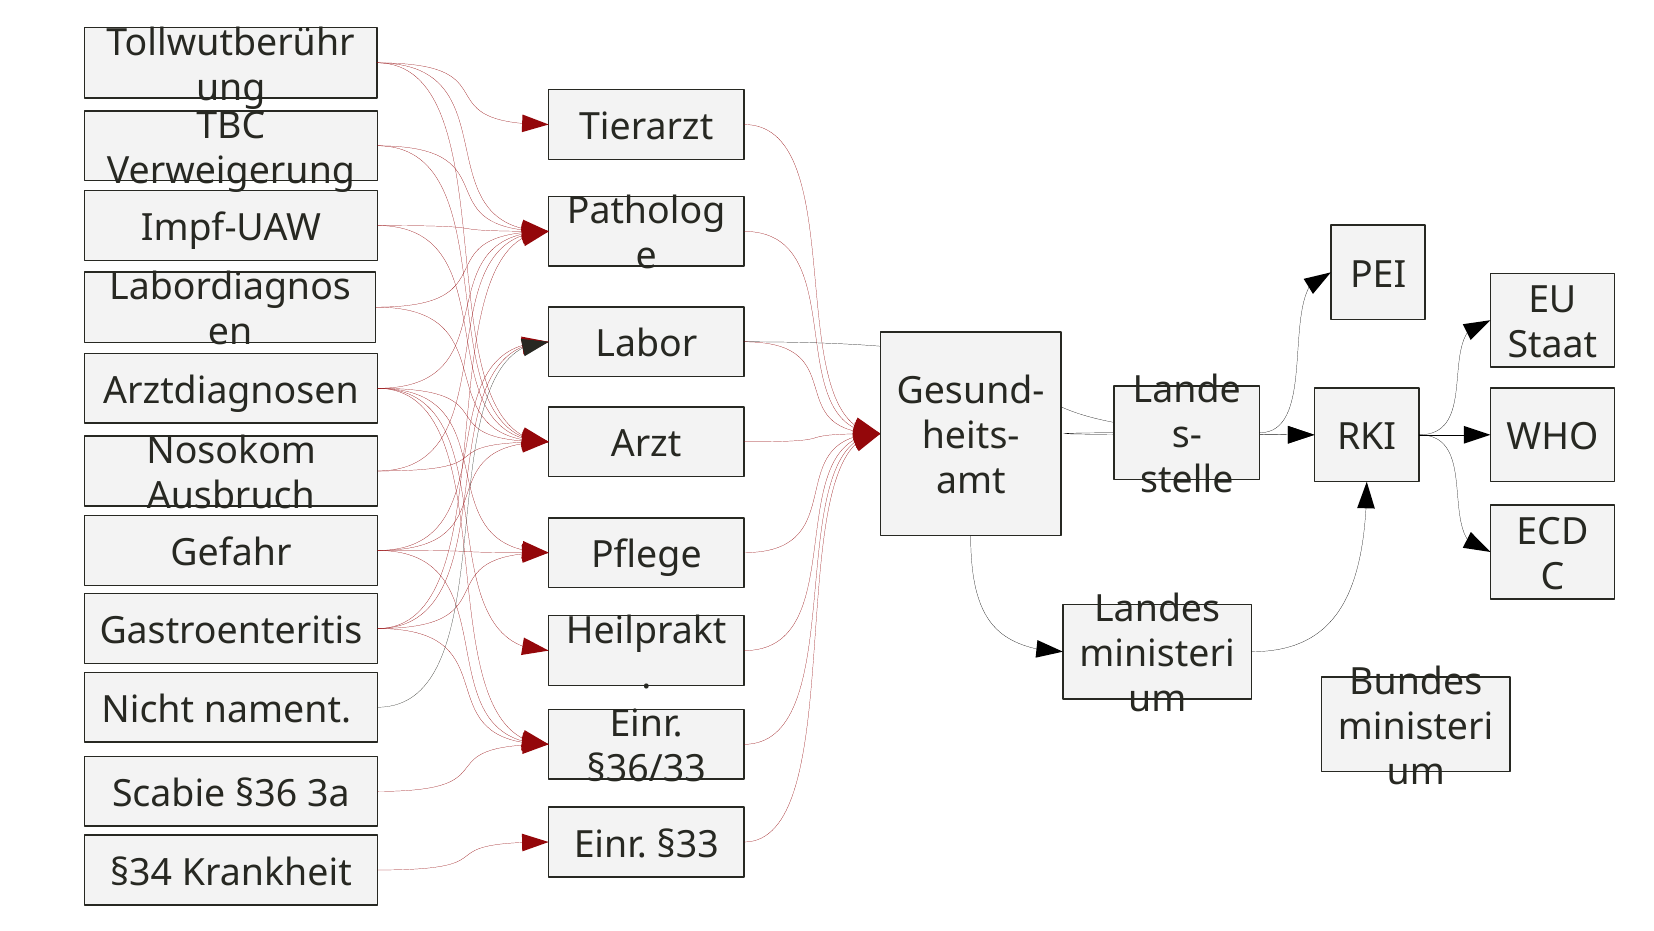

Tollwutberührung
Tierarzt
TBC Verweigerung
Impf-UAW
Pathologe
PEI
Labordiagnosen
EU Staat
Labor
Gesund-
heits-
amt
Arztdiagnosen
Landes-stelle
RKI
WHO
Arzt
Nosokom Ausbruch
ECDC
Gefahr
Pflege
Gastroenteritis
Landes
ministerium
Heilprakt.
Nicht nament.
Bundes
ministerium
Einr. §36/33
Scabie §36 3a
Einr. §33
§34 Krankheit